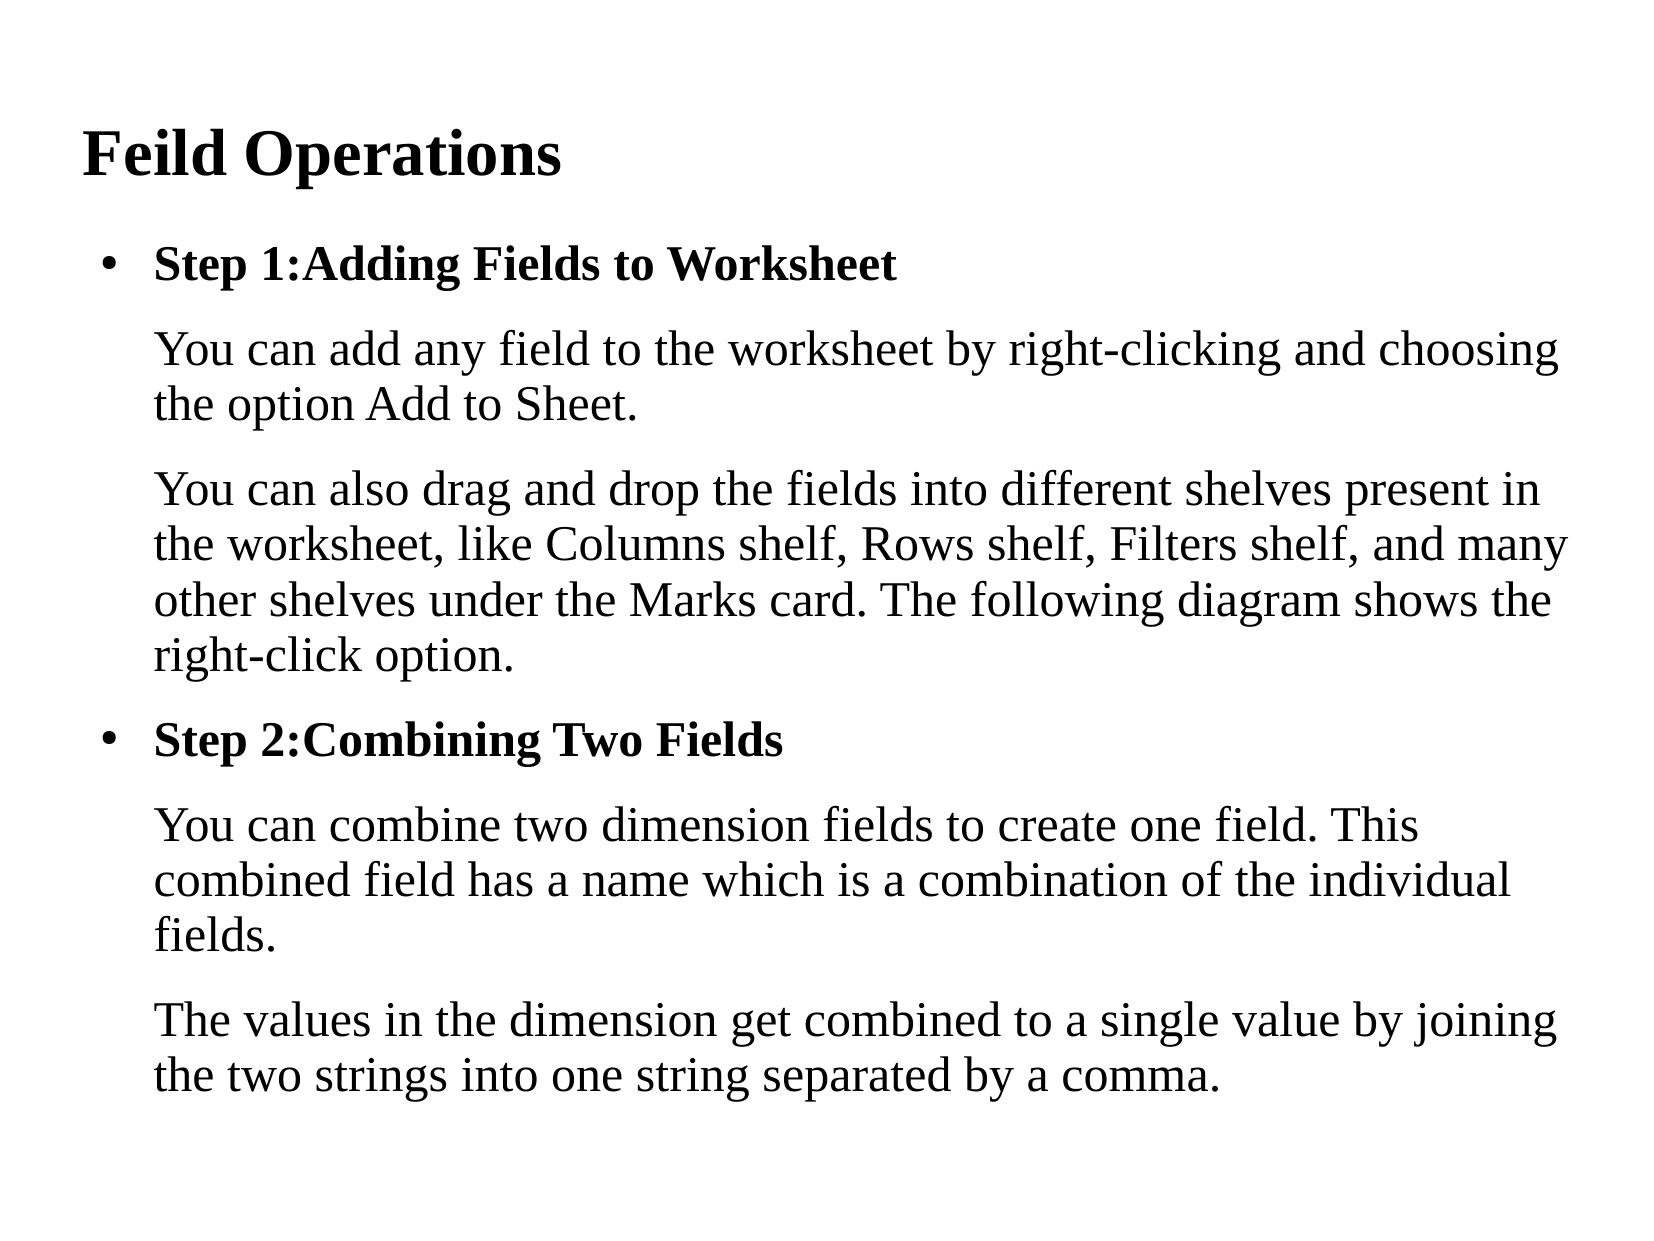

# Feild Operations
Step 1:Adding Fields to Worksheet
You can add any field to the worksheet by right-clicking and choosing the option Add to Sheet.
You can also drag and drop the fields into different shelves present in the worksheet, like Columns shelf, Rows shelf, Filters shelf, and many other shelves under the Marks card. The following diagram shows the right-click option.
Step 2:Combining Two Fields
You can combine two dimension fields to create one field. This combined field has a name which is a combination of the individual fields.
The values in the dimension get combined to a single value by joining the two strings into one string separated by a comma.